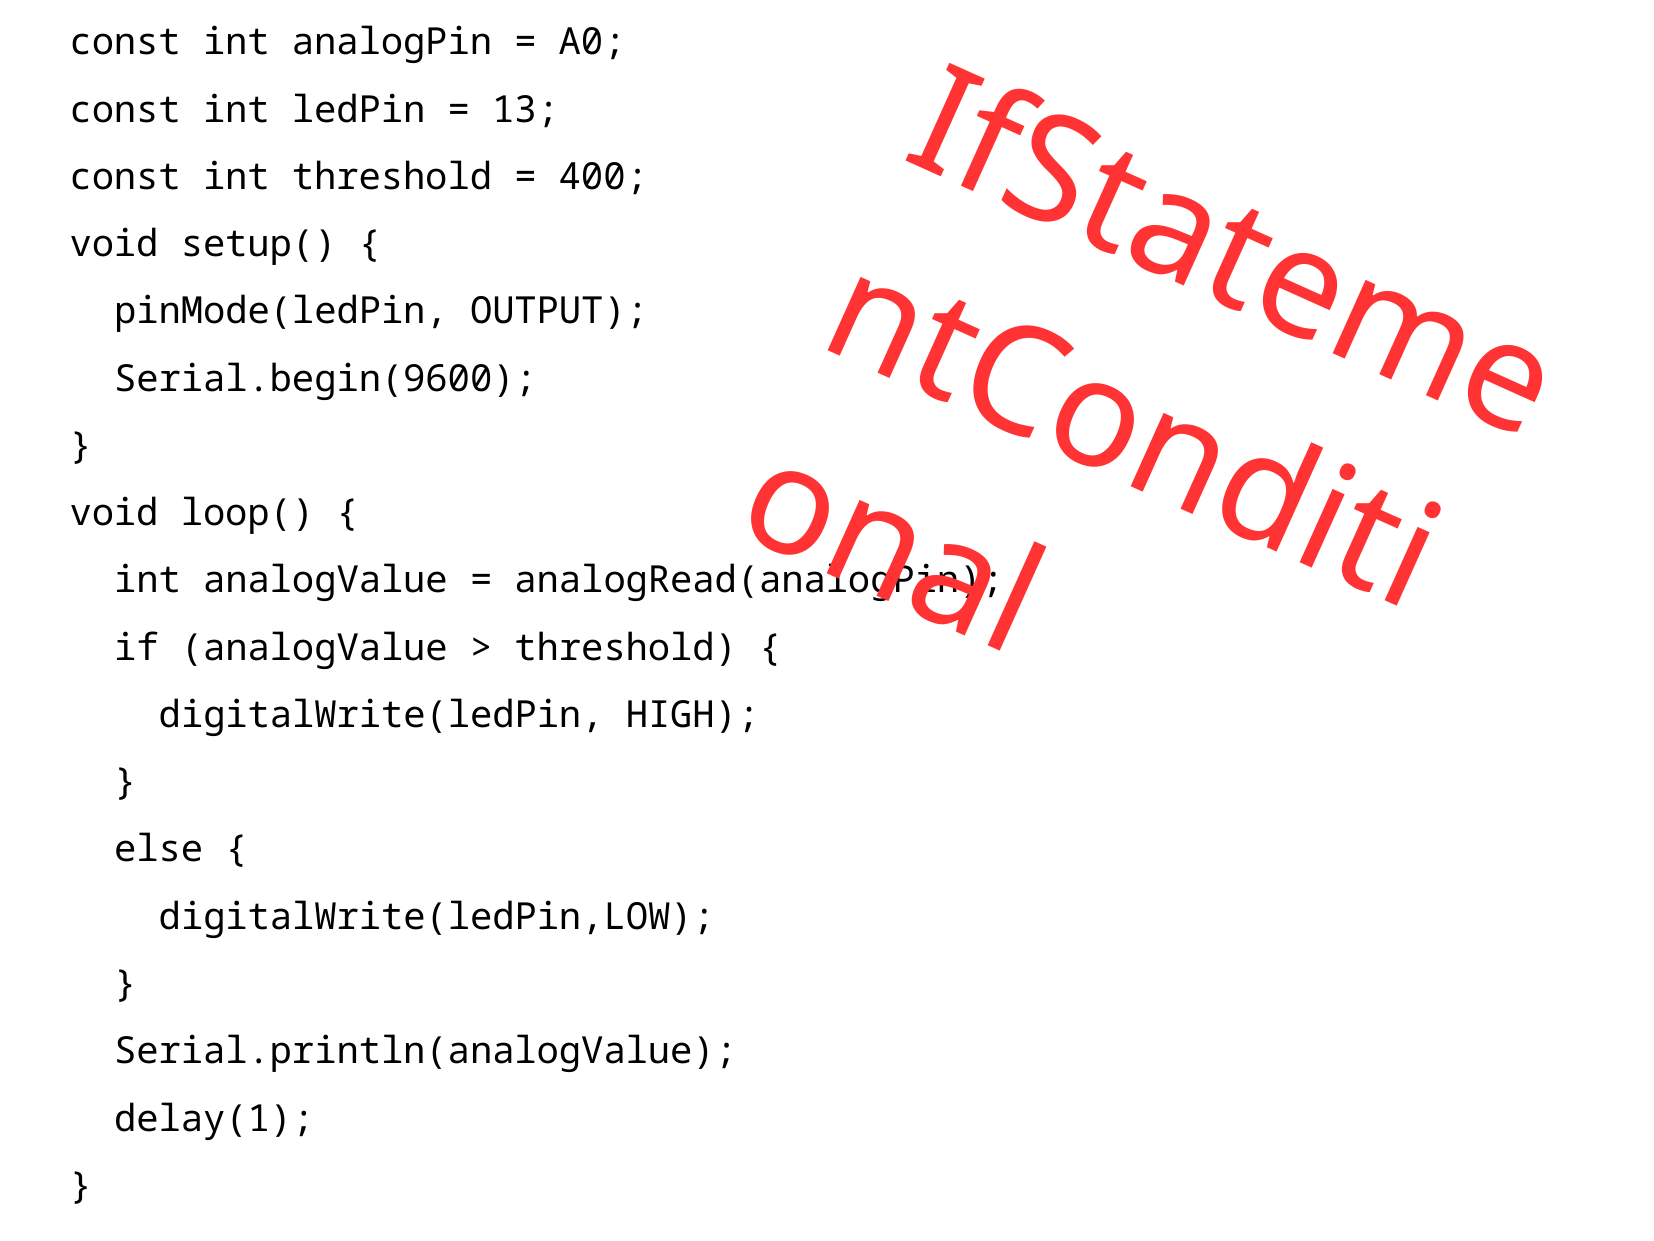

# const int analogPin = A0;
const int ledPin = 13;
const int threshold = 400;
void setup() {
 pinMode(ledPin, OUTPUT);
 Serial.begin(9600);
}
void loop() {
 int analogValue = analogRead(analogPin);
 if (analogValue > threshold) {
 digitalWrite(ledPin, HIGH);
 }
 else {
 digitalWrite(ledPin,LOW);
 }
 Serial.println(analogValue);
 delay(1);
}
IfStatementConditional